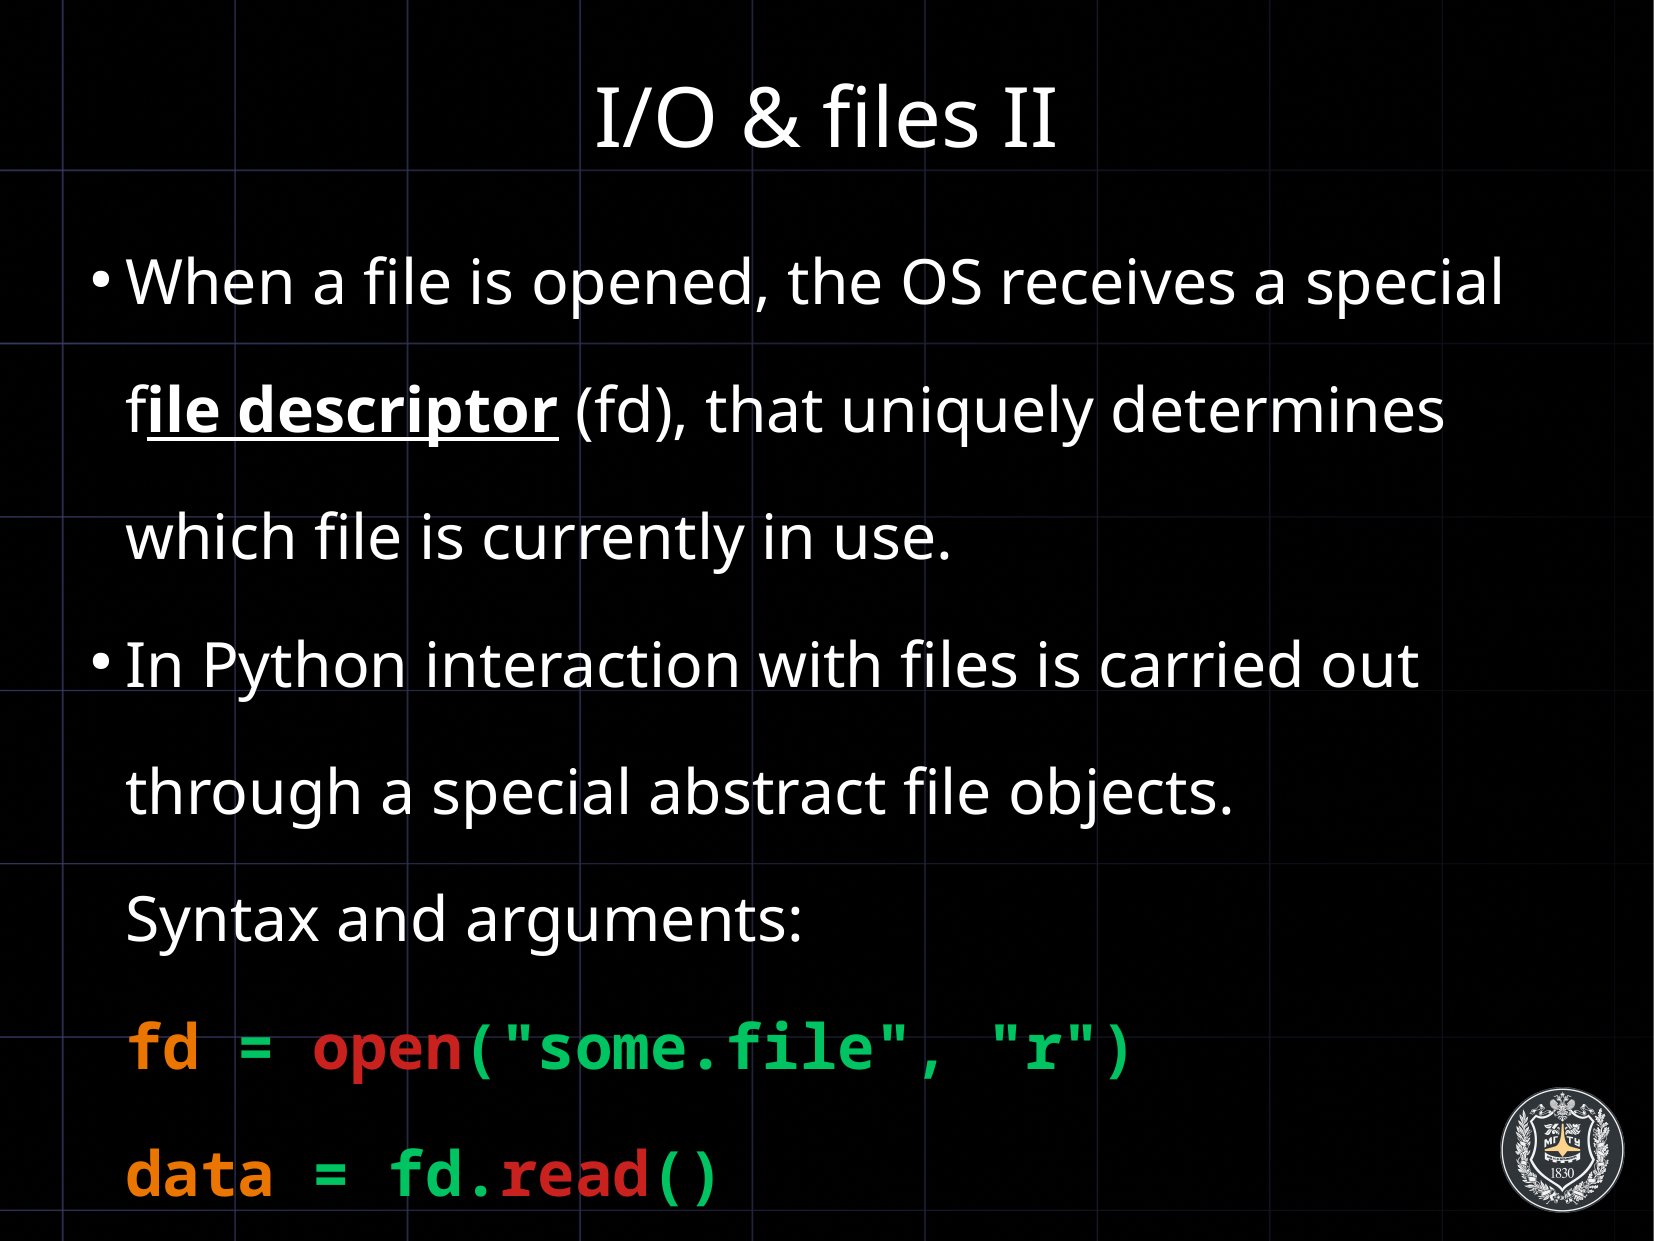

# I/O & files II
When a file is opened, the OS receives a special file descriptor (fd), that uniquely determines which file is currently in use.
In Python interaction with files is carried out through a special abstract file objects.
Syntax and arguments:
fd = open("some.file", "r")
data = fd.read()
print(data)
fd.close()